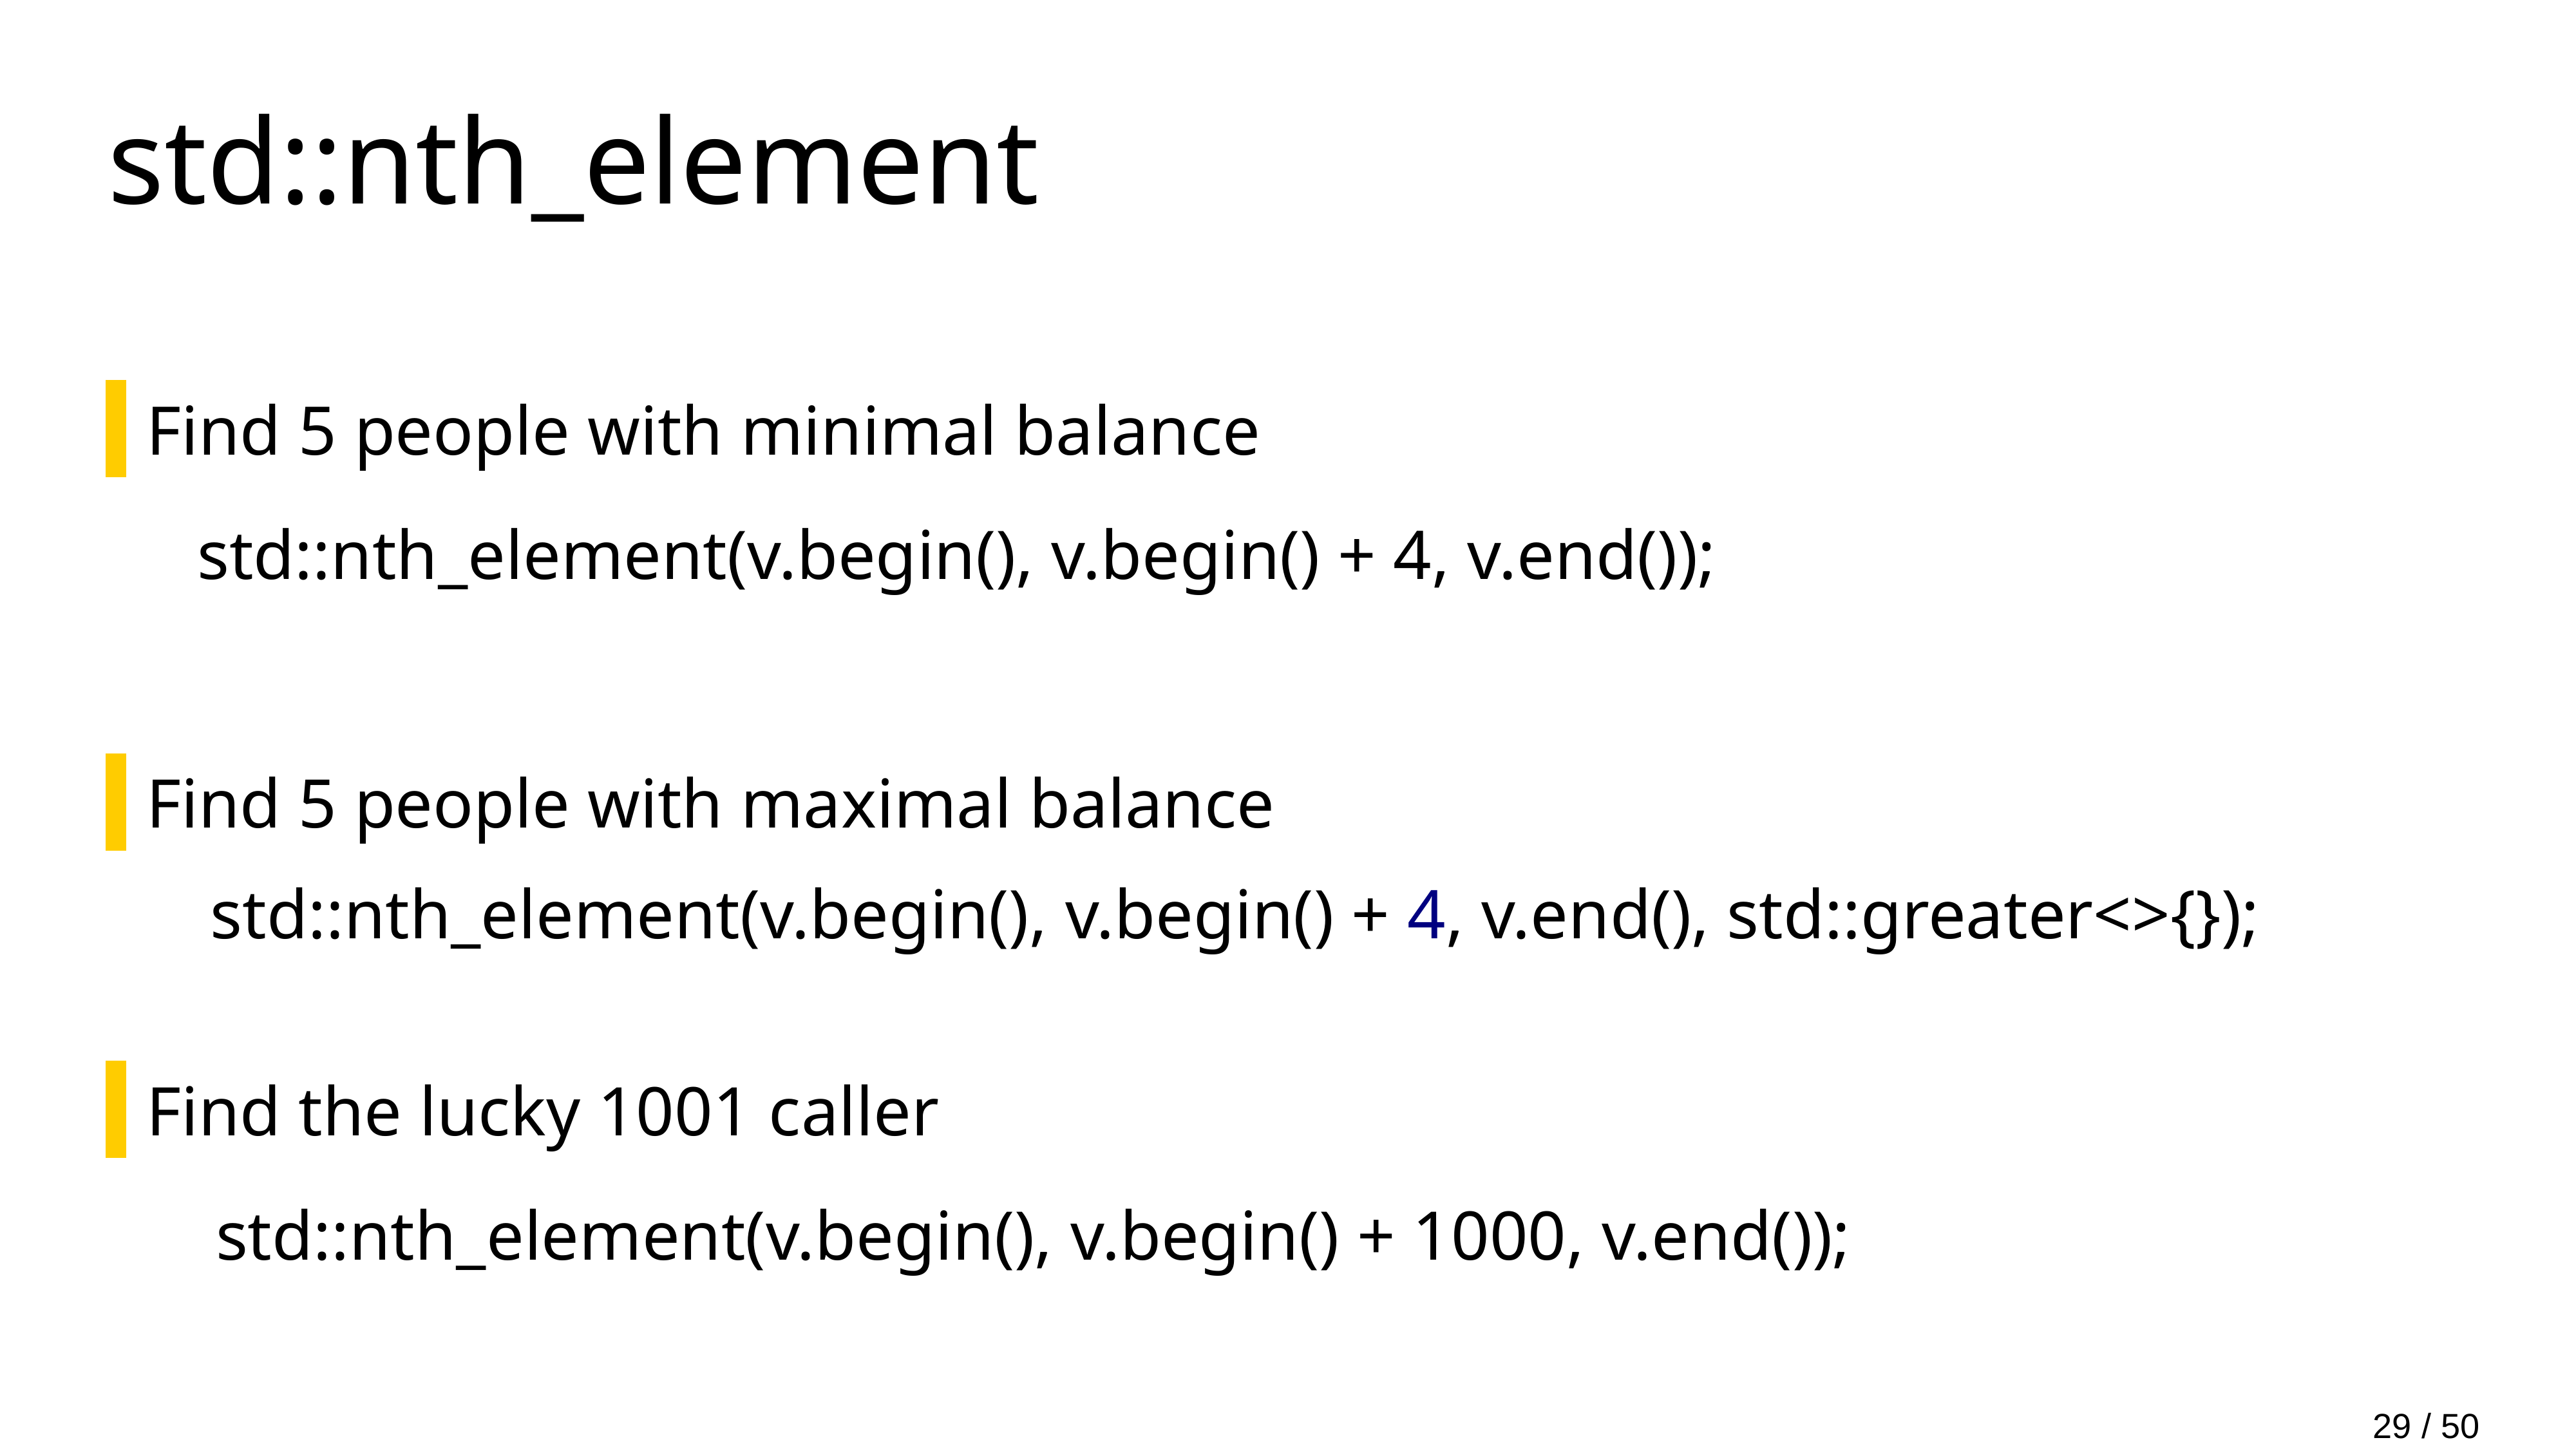

# std::nth_element
 Find 5 people with minimal balance
std::nth_element(v.begin(), v.begin() + 4, v.end());
 Find 5 people with maximal balance
 std::nth_element(v.begin(), v.begin() + 4, v.end(), std::greater<>{});
 Find the lucky 1001 caller
 std::nth_element(v.begin(), v.begin() + 1000, v.end());